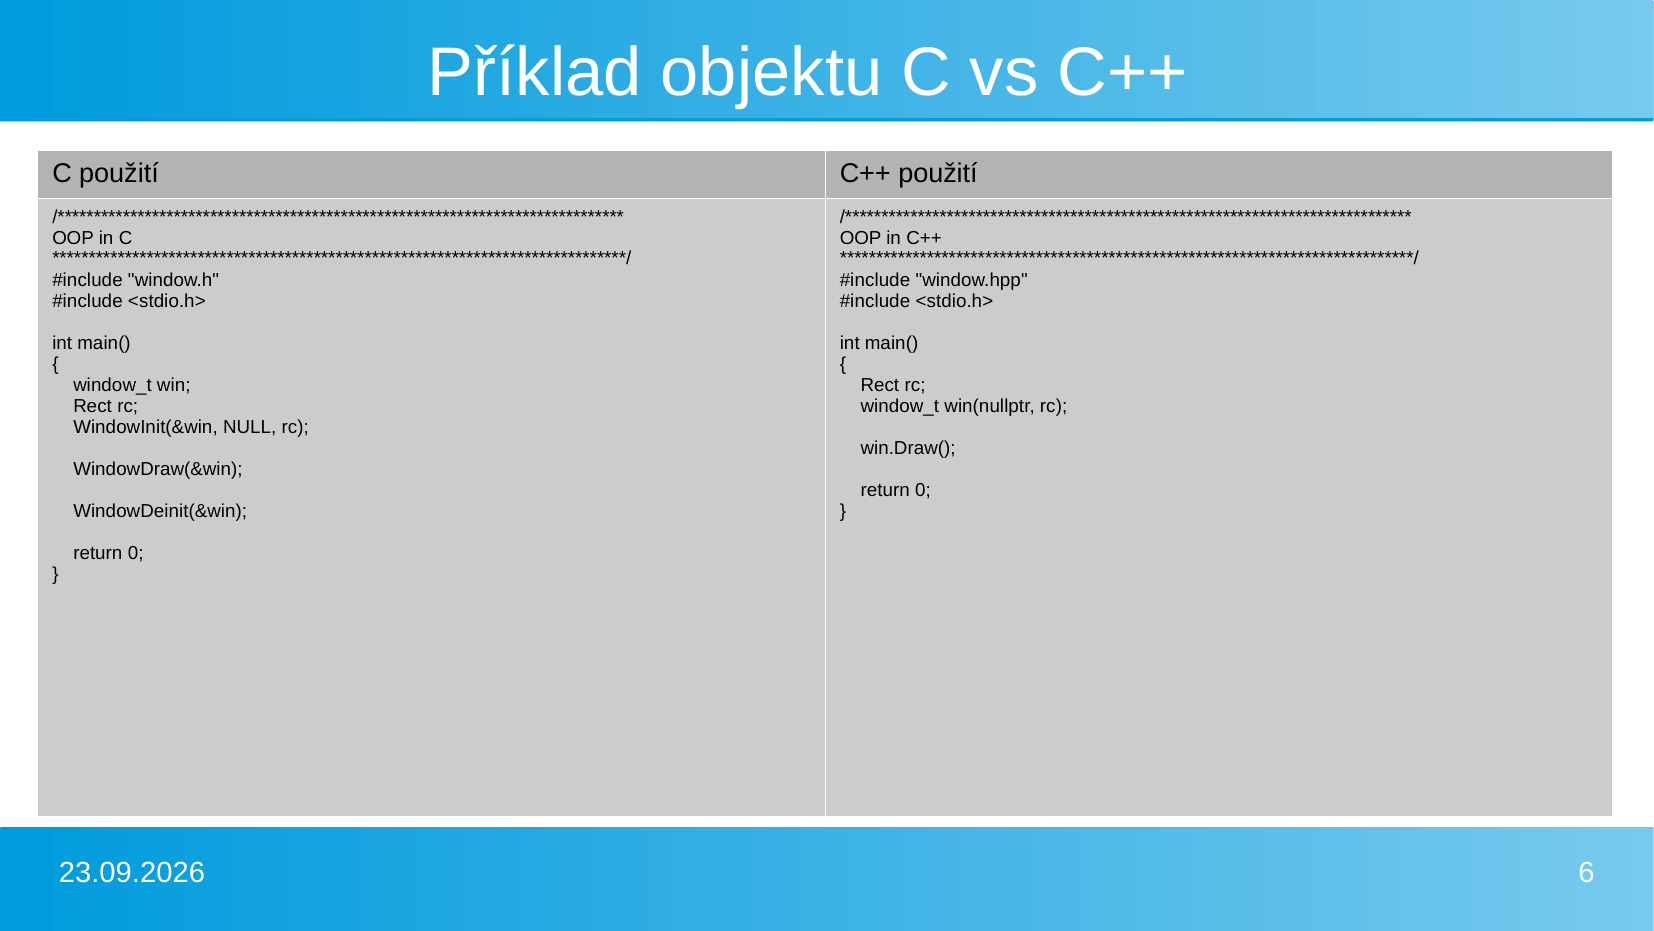

# Příklad objektu C vs C++
| C použití | C++ použití |
| --- | --- |
| /\*\*\*\*\*\*\*\*\*\*\*\*\*\*\*\*\*\*\*\*\*\*\*\*\*\*\*\*\*\*\*\*\*\*\*\*\*\*\*\*\*\*\*\*\*\*\*\*\*\*\*\*\*\*\*\*\*\*\*\*\*\*\*\*\*\*\*\*\*\*\*\*\*\*\*\*\*\* OOP in C \*\*\*\*\*\*\*\*\*\*\*\*\*\*\*\*\*\*\*\*\*\*\*\*\*\*\*\*\*\*\*\*\*\*\*\*\*\*\*\*\*\*\*\*\*\*\*\*\*\*\*\*\*\*\*\*\*\*\*\*\*\*\*\*\*\*\*\*\*\*\*\*\*\*\*\*\*\*\*/ #include "window.h" #include <stdio.h> int main() { window\_t win; Rect rc; WindowInit(&win, NULL, rc); WindowDraw(&win); WindowDeinit(&win); return 0; } | /\*\*\*\*\*\*\*\*\*\*\*\*\*\*\*\*\*\*\*\*\*\*\*\*\*\*\*\*\*\*\*\*\*\*\*\*\*\*\*\*\*\*\*\*\*\*\*\*\*\*\*\*\*\*\*\*\*\*\*\*\*\*\*\*\*\*\*\*\*\*\*\*\*\*\*\*\*\* OOP in C++ \*\*\*\*\*\*\*\*\*\*\*\*\*\*\*\*\*\*\*\*\*\*\*\*\*\*\*\*\*\*\*\*\*\*\*\*\*\*\*\*\*\*\*\*\*\*\*\*\*\*\*\*\*\*\*\*\*\*\*\*\*\*\*\*\*\*\*\*\*\*\*\*\*\*\*\*\*\*\*/ #include "window.hpp" #include <stdio.h> int main() { Rect rc; window\_t win(nullptr, rc); win.Draw(); return 0; } |
6